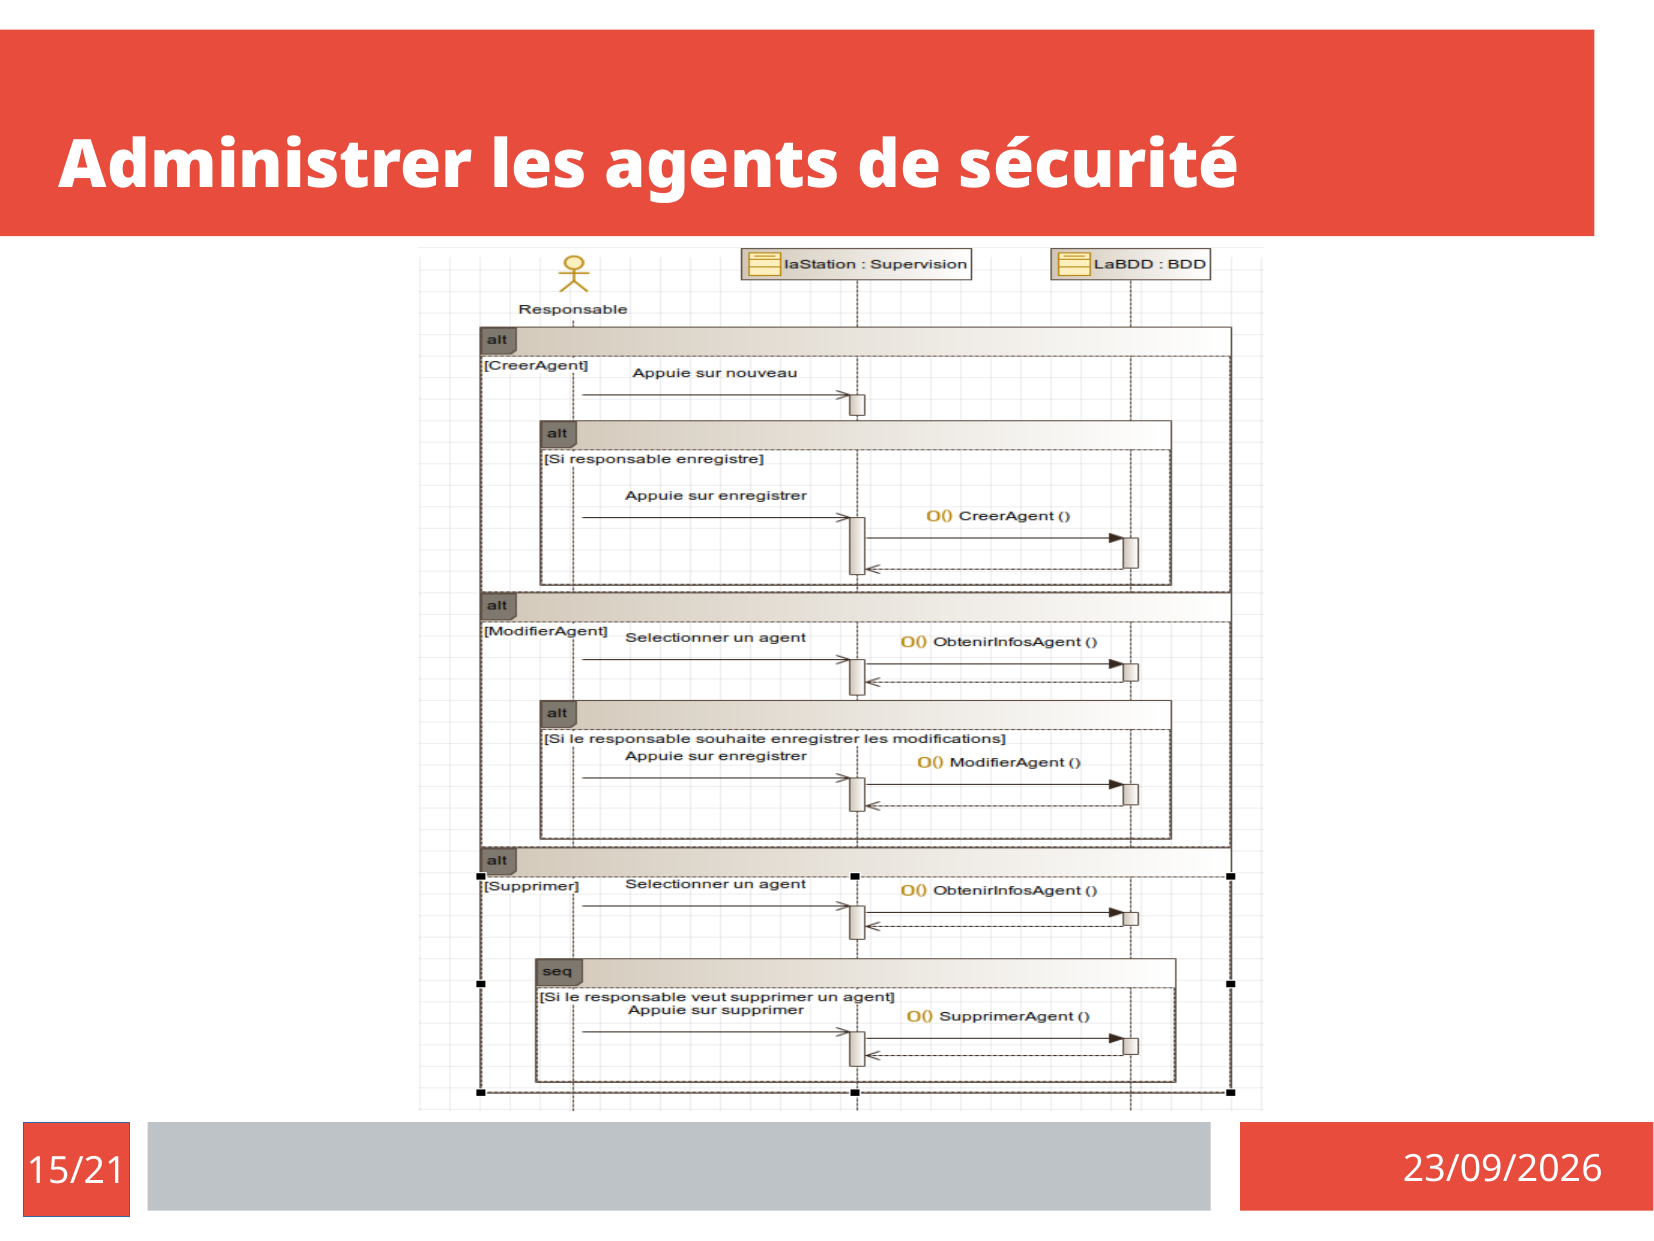

# Administrer les agents de sécurité
15